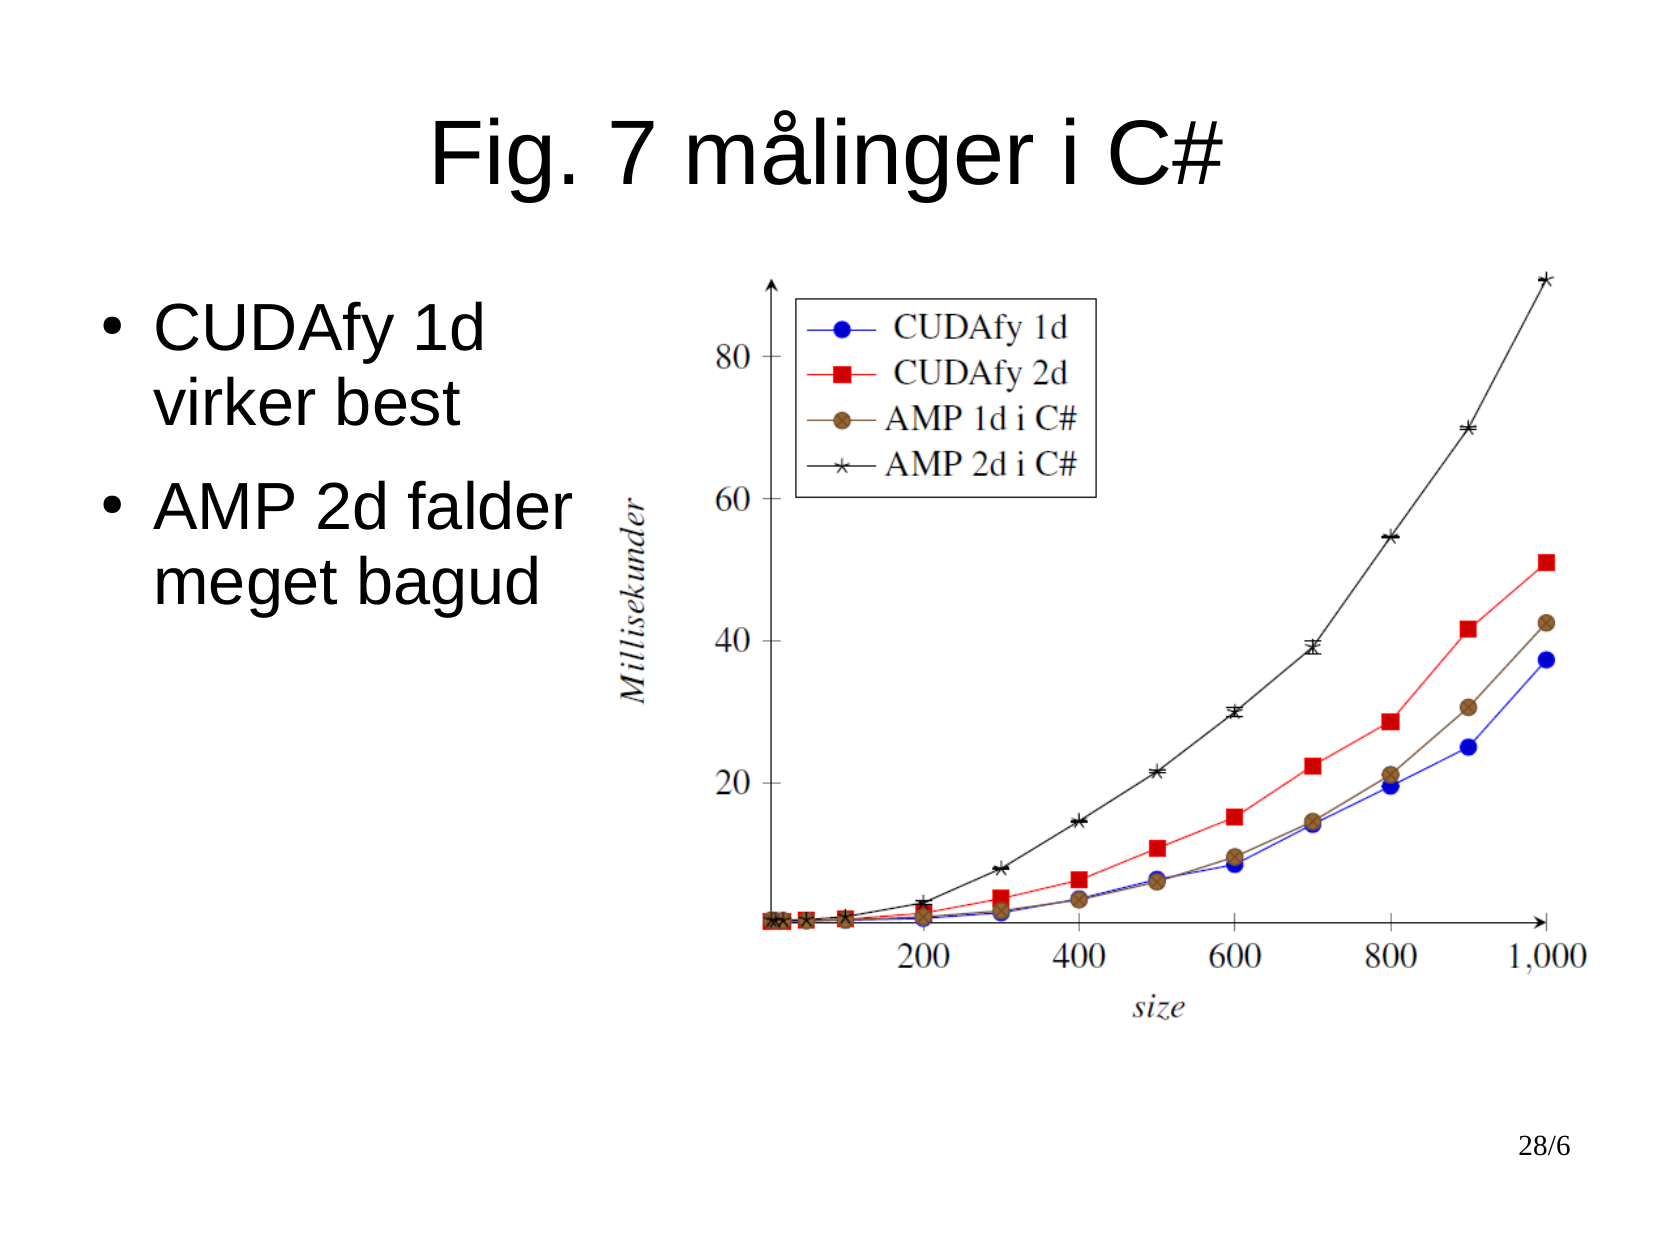

# Fig. 7 målinger i C#
CUDAfy 1d
virker best
AMP 2d falder
meget bagud
6